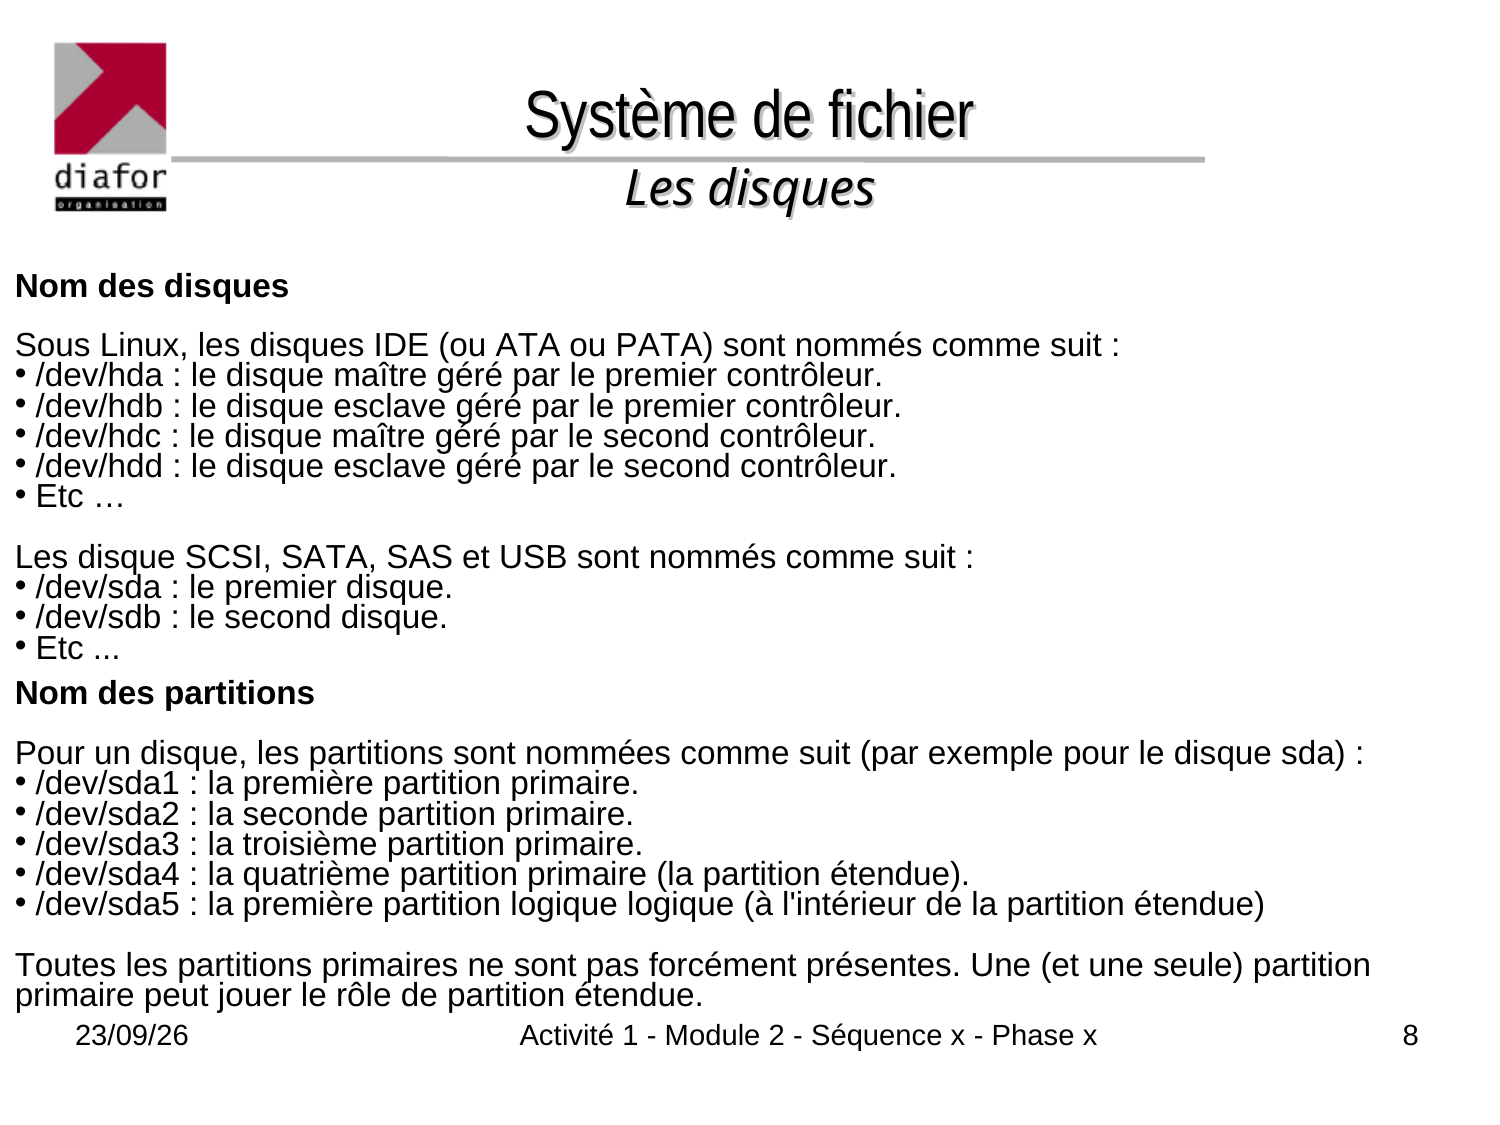

# Système de fichier Les disques
Nom des disques
Sous Linux, les disques IDE (ou ATA ou PATA) sont nommés comme suit :
 /dev/hda : le disque maître géré par le premier contrôleur.
 /dev/hdb : le disque esclave géré par le premier contrôleur.
 /dev/hdc : le disque maître géré par le second contrôleur.
 /dev/hdd : le disque esclave géré par le second contrôleur.
 Etc …
Les disque SCSI, SATA, SAS et USB sont nommés comme suit :
 /dev/sda : le premier disque.
 /dev/sdb : le second disque.
 Etc ...
Nom des partitions
Pour un disque, les partitions sont nommées comme suit (par exemple pour le disque sda) :
 /dev/sda1 : la première partition primaire.
 /dev/sda2 : la seconde partition primaire.
 /dev/sda3 : la troisième partition primaire.
 /dev/sda4 : la quatrième partition primaire (la partition étendue).
 /dev/sda5 : la première partition logique logique (à l'intérieur de la partition étendue)
Toutes les partitions primaires ne sont pas forcément présentes. Une (et une seule) partition
primaire peut jouer le rôle de partition étendue.
Activité 1 - Module 2 - Séquence x - Phase x
8